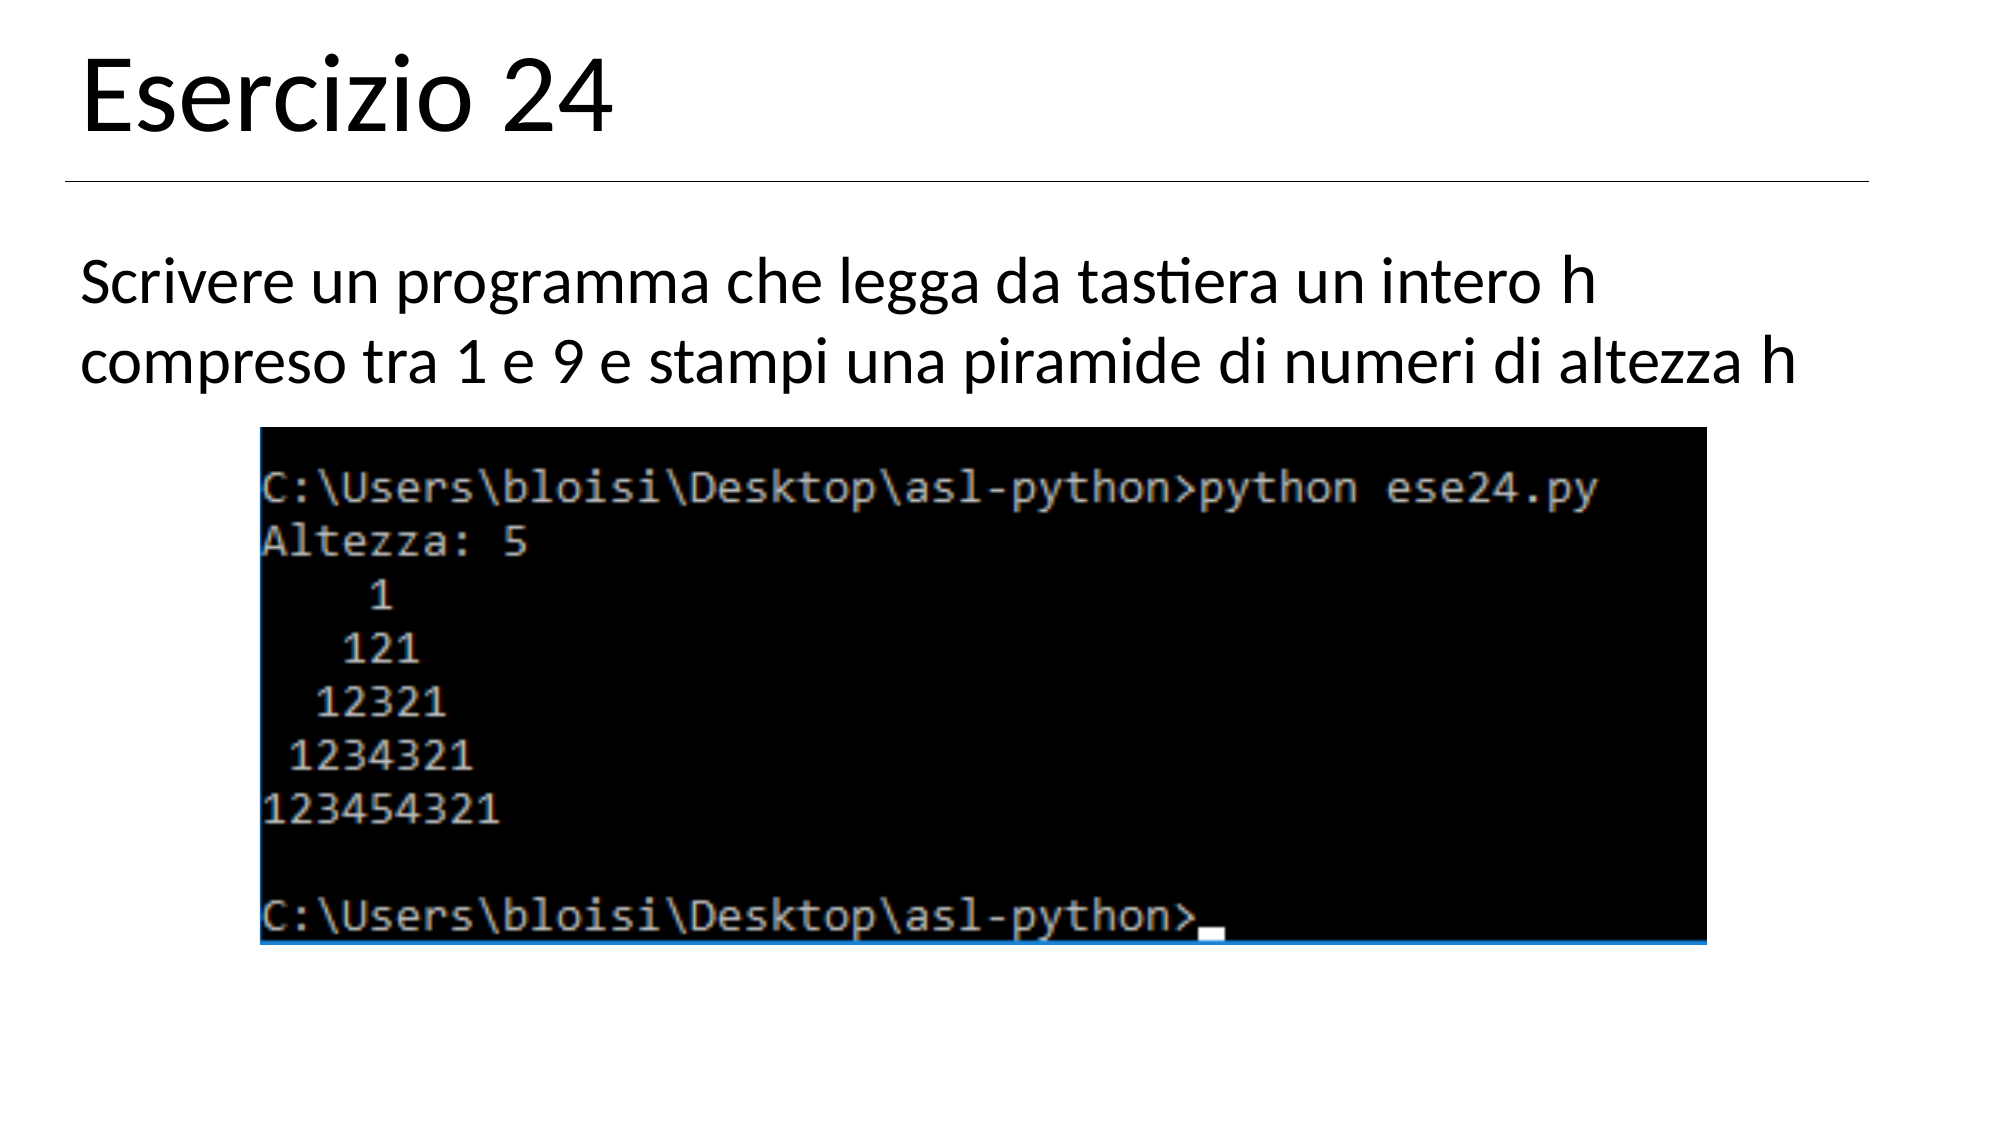

Esercizio 24
Scrivere un programma che legga da tastiera un intero h compreso tra 1 e 9 e stampi una piramide di numeri di altezza h